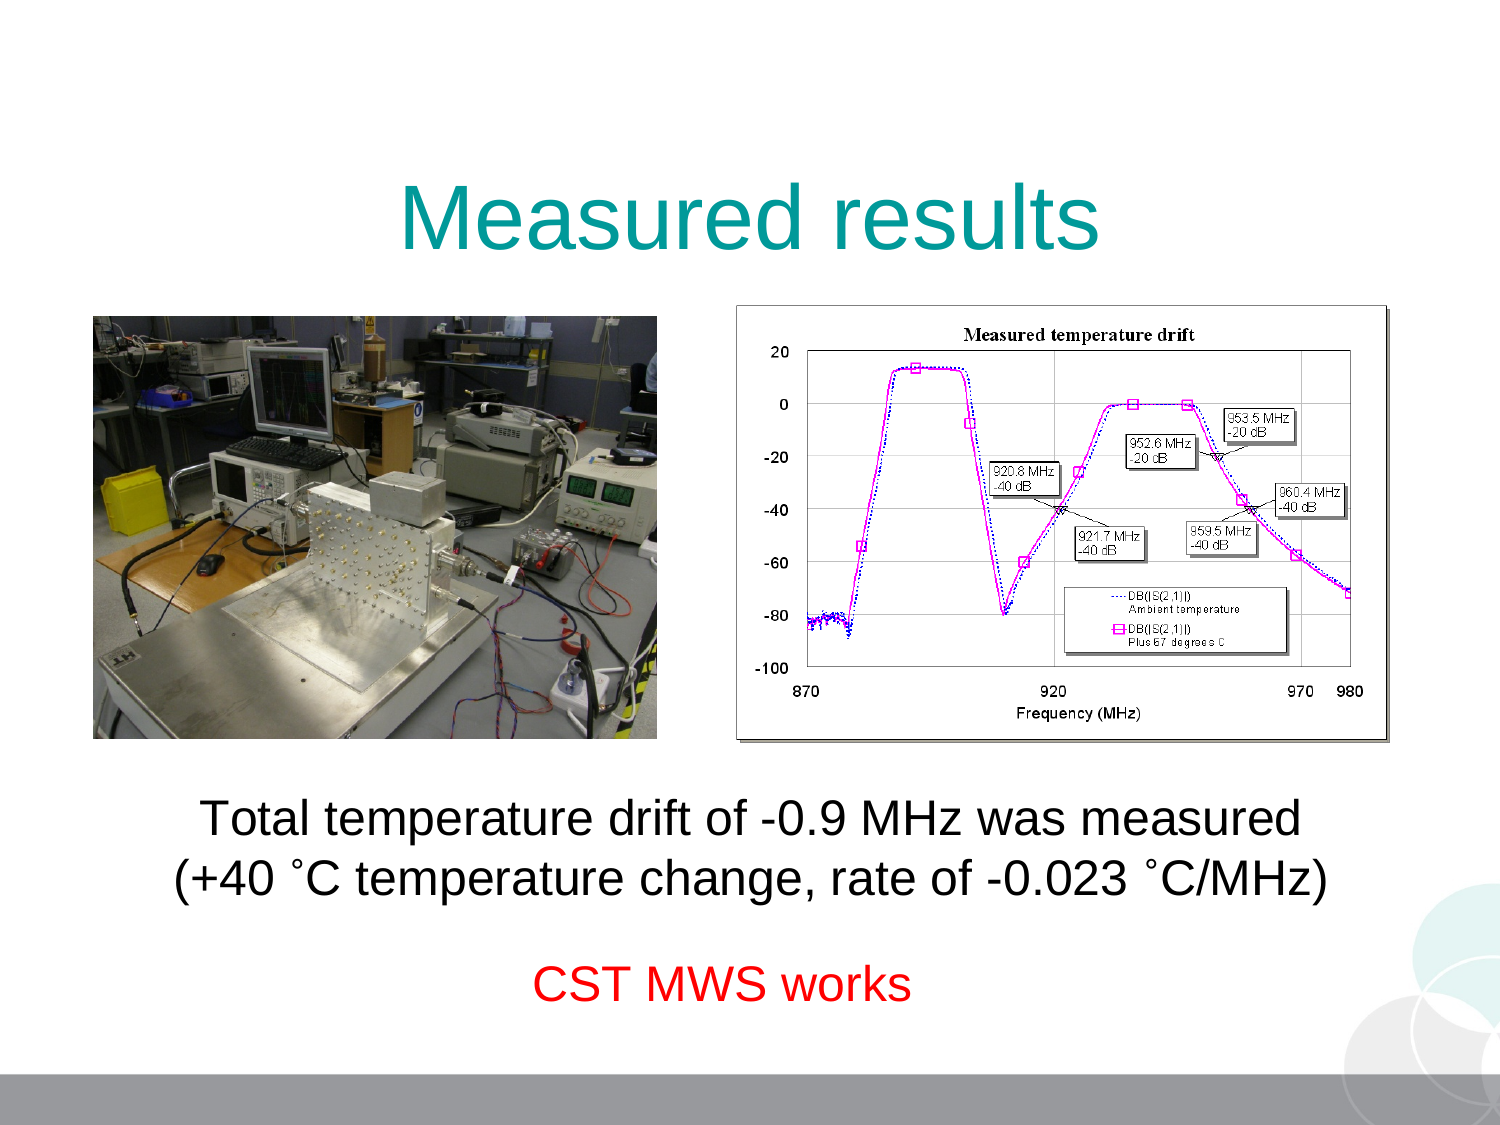

# Measured results
Total temperature drift of -0.9 MHz was measured
(+40 ˚C temperature change, rate of -0.023 ˚C/MHz)
CST MWS works